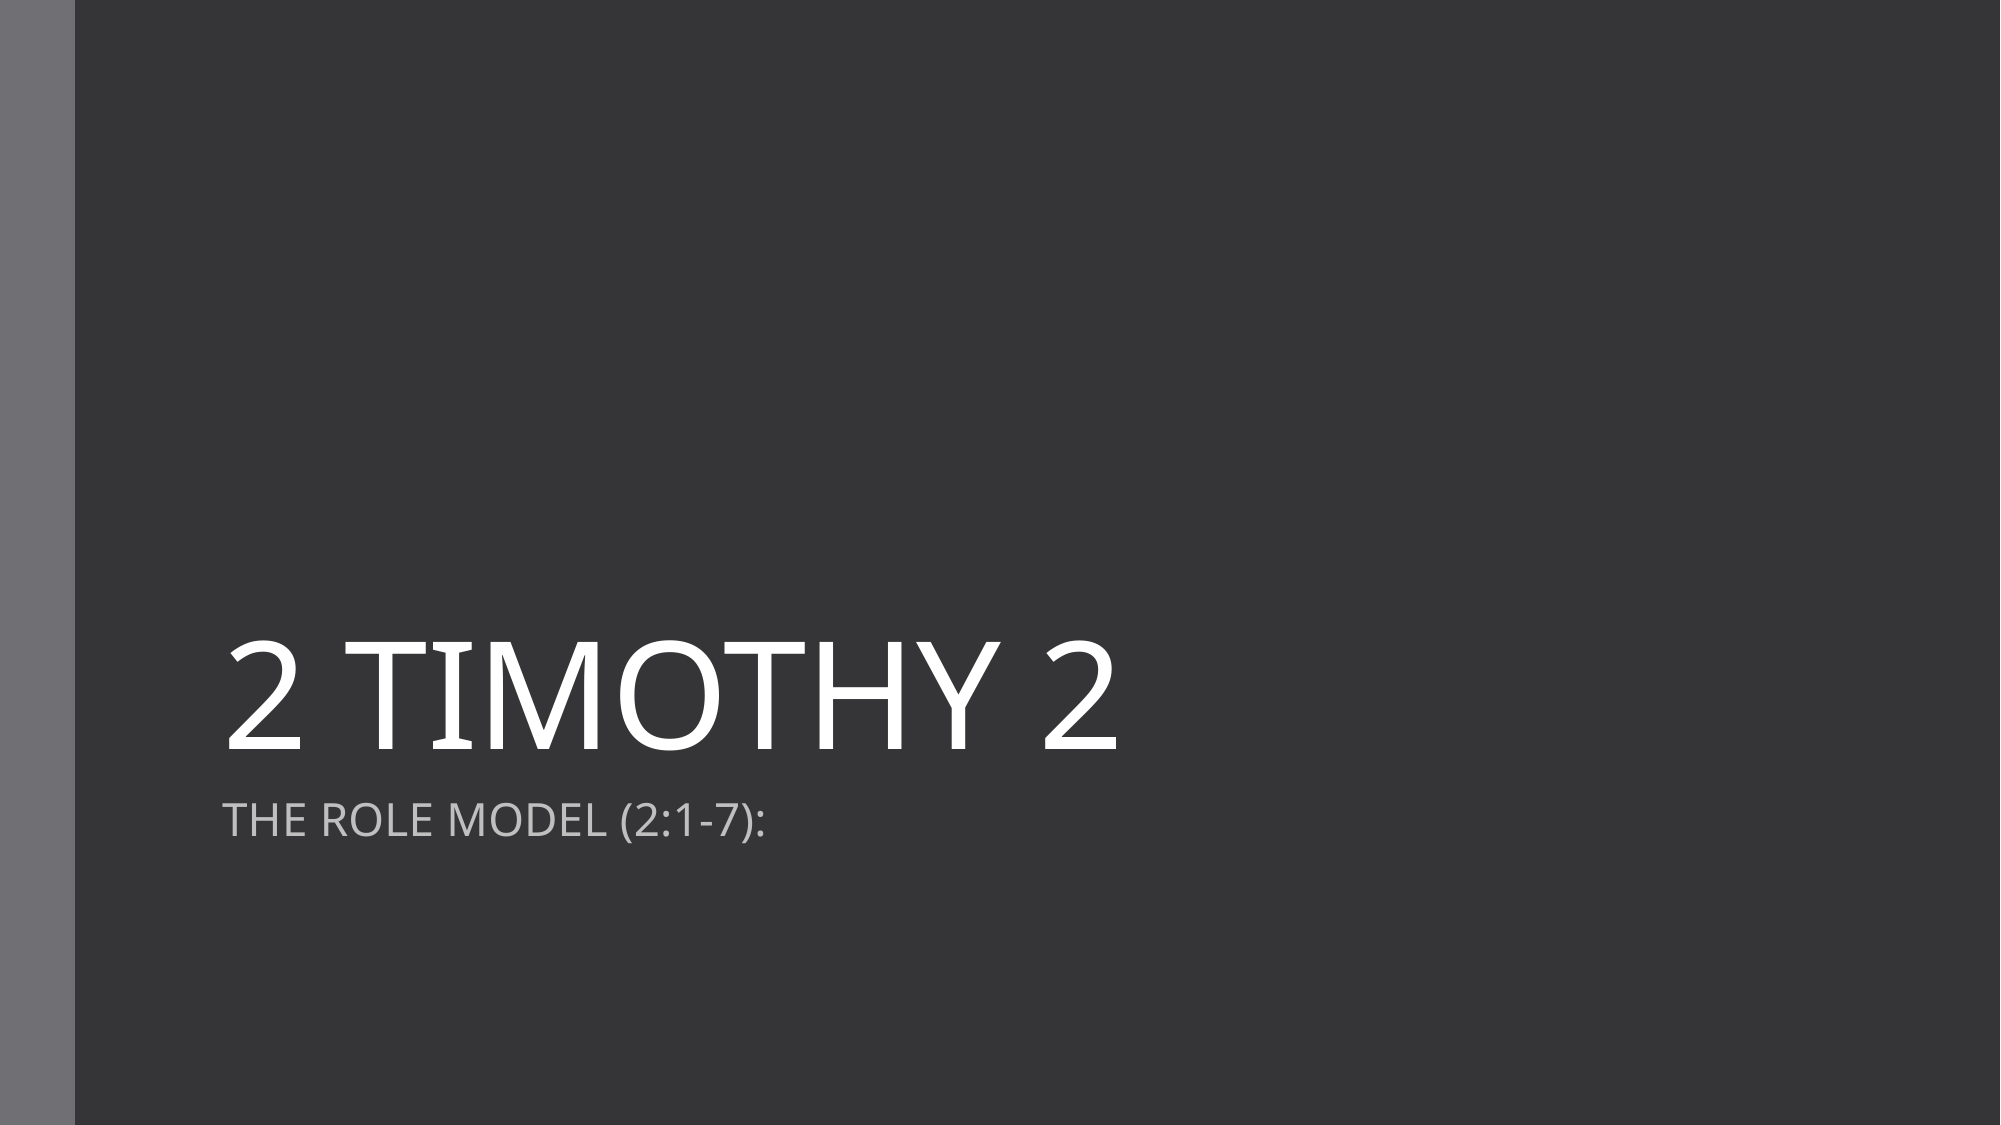

# 2 TIMOTHY 2
THE ROLE MODEL (2:1-7):